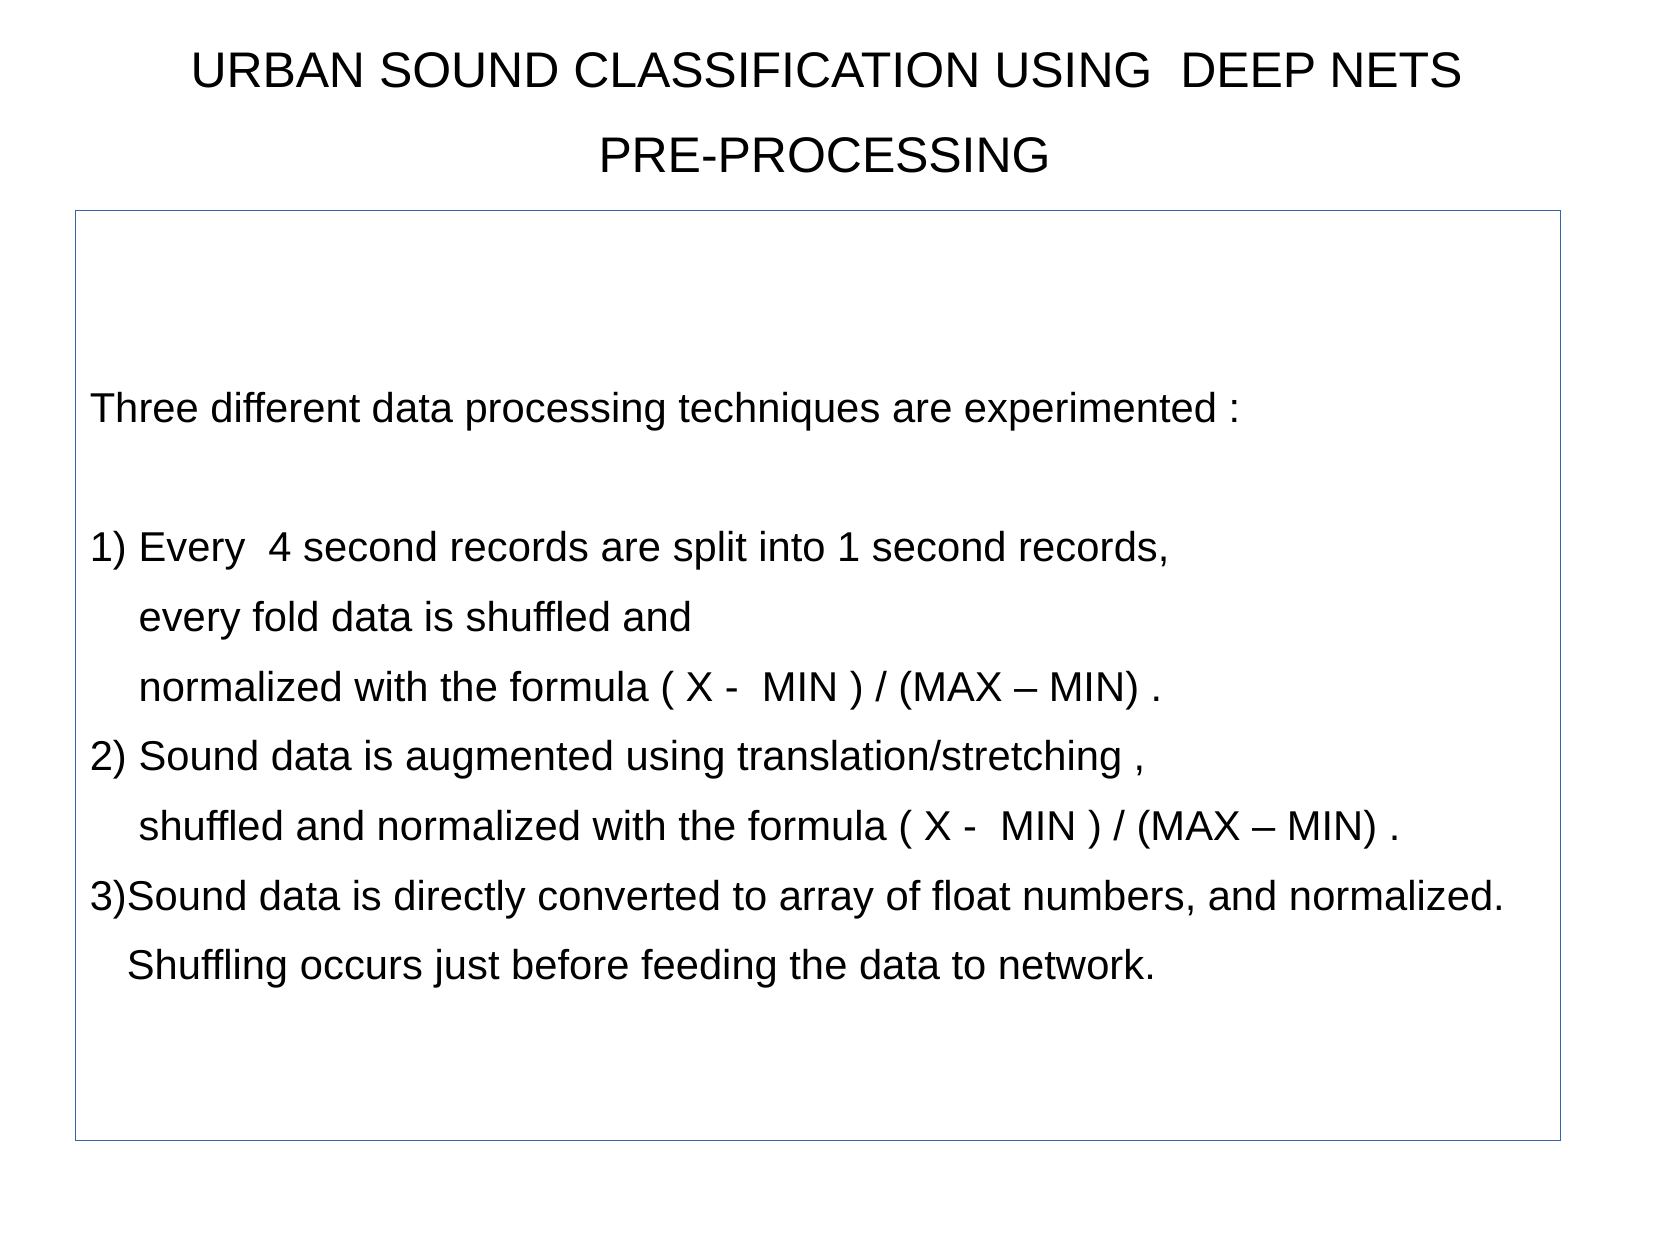

# URBAN SOUND CLASSIFICATION USING DEEP NETS
PRE-PROCESSING
Three different data processing techniques are experimented :
 Every 4 second records are split into 1 second records,
 every fold data is shuffled and
 normalized with the formula ( X - MIN ) / (MAX – MIN) .
 Sound data is augmented using translation/stretching ,
 shuffled and normalized with the formula ( X - MIN ) / (MAX – MIN) .
Sound data is directly converted to array of float numbers, and normalized.
Shuffling occurs just before feeding the data to network.